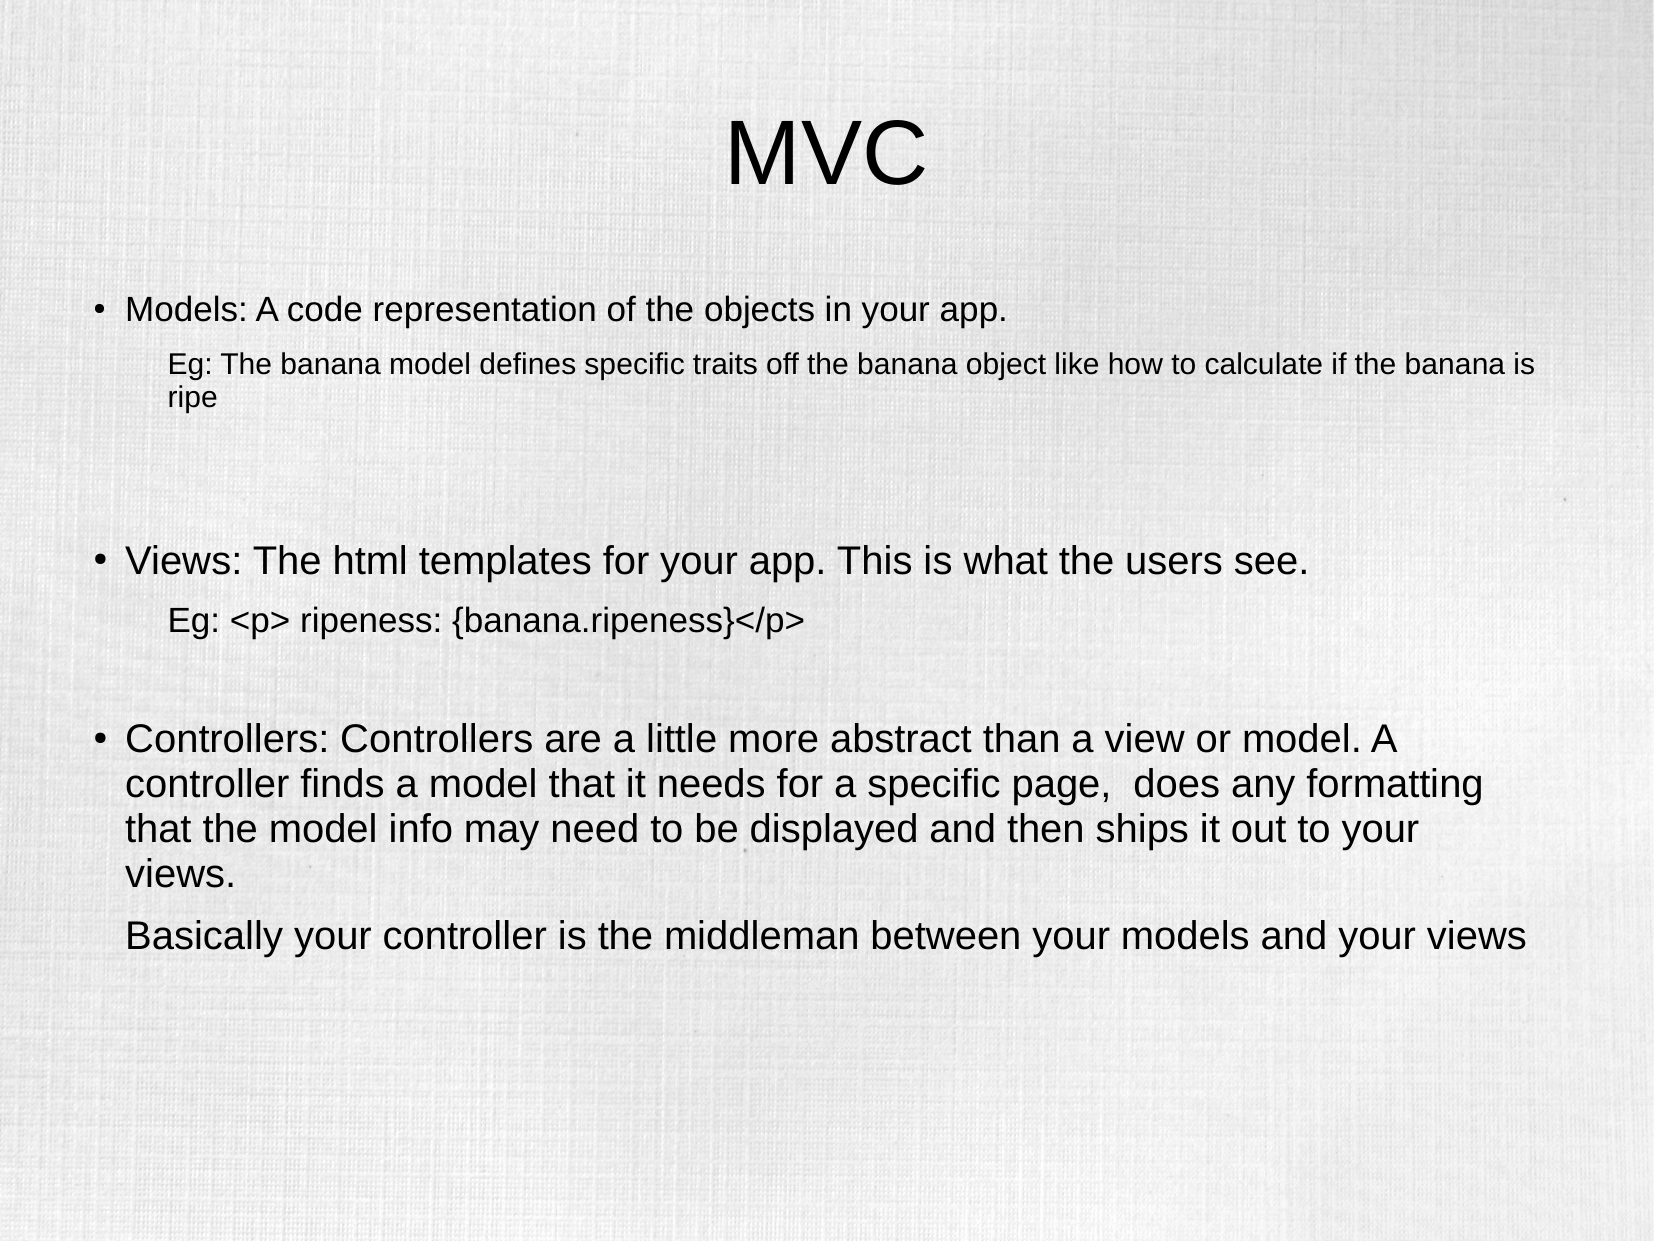

# MVC
Models: A code representation of the objects in your app.
Eg: The banana model defines specific traits off the banana object like how to calculate if the banana is ripe
Views: The html templates for your app. This is what the users see.
Eg: <p> ripeness: {banana.ripeness}</p>
Controllers: Controllers are a little more abstract than a view or model. A controller finds a model that it needs for a specific page, does any formatting that the model info may need to be displayed and then ships it out to your views.
Basically your controller is the middleman between your models and your views